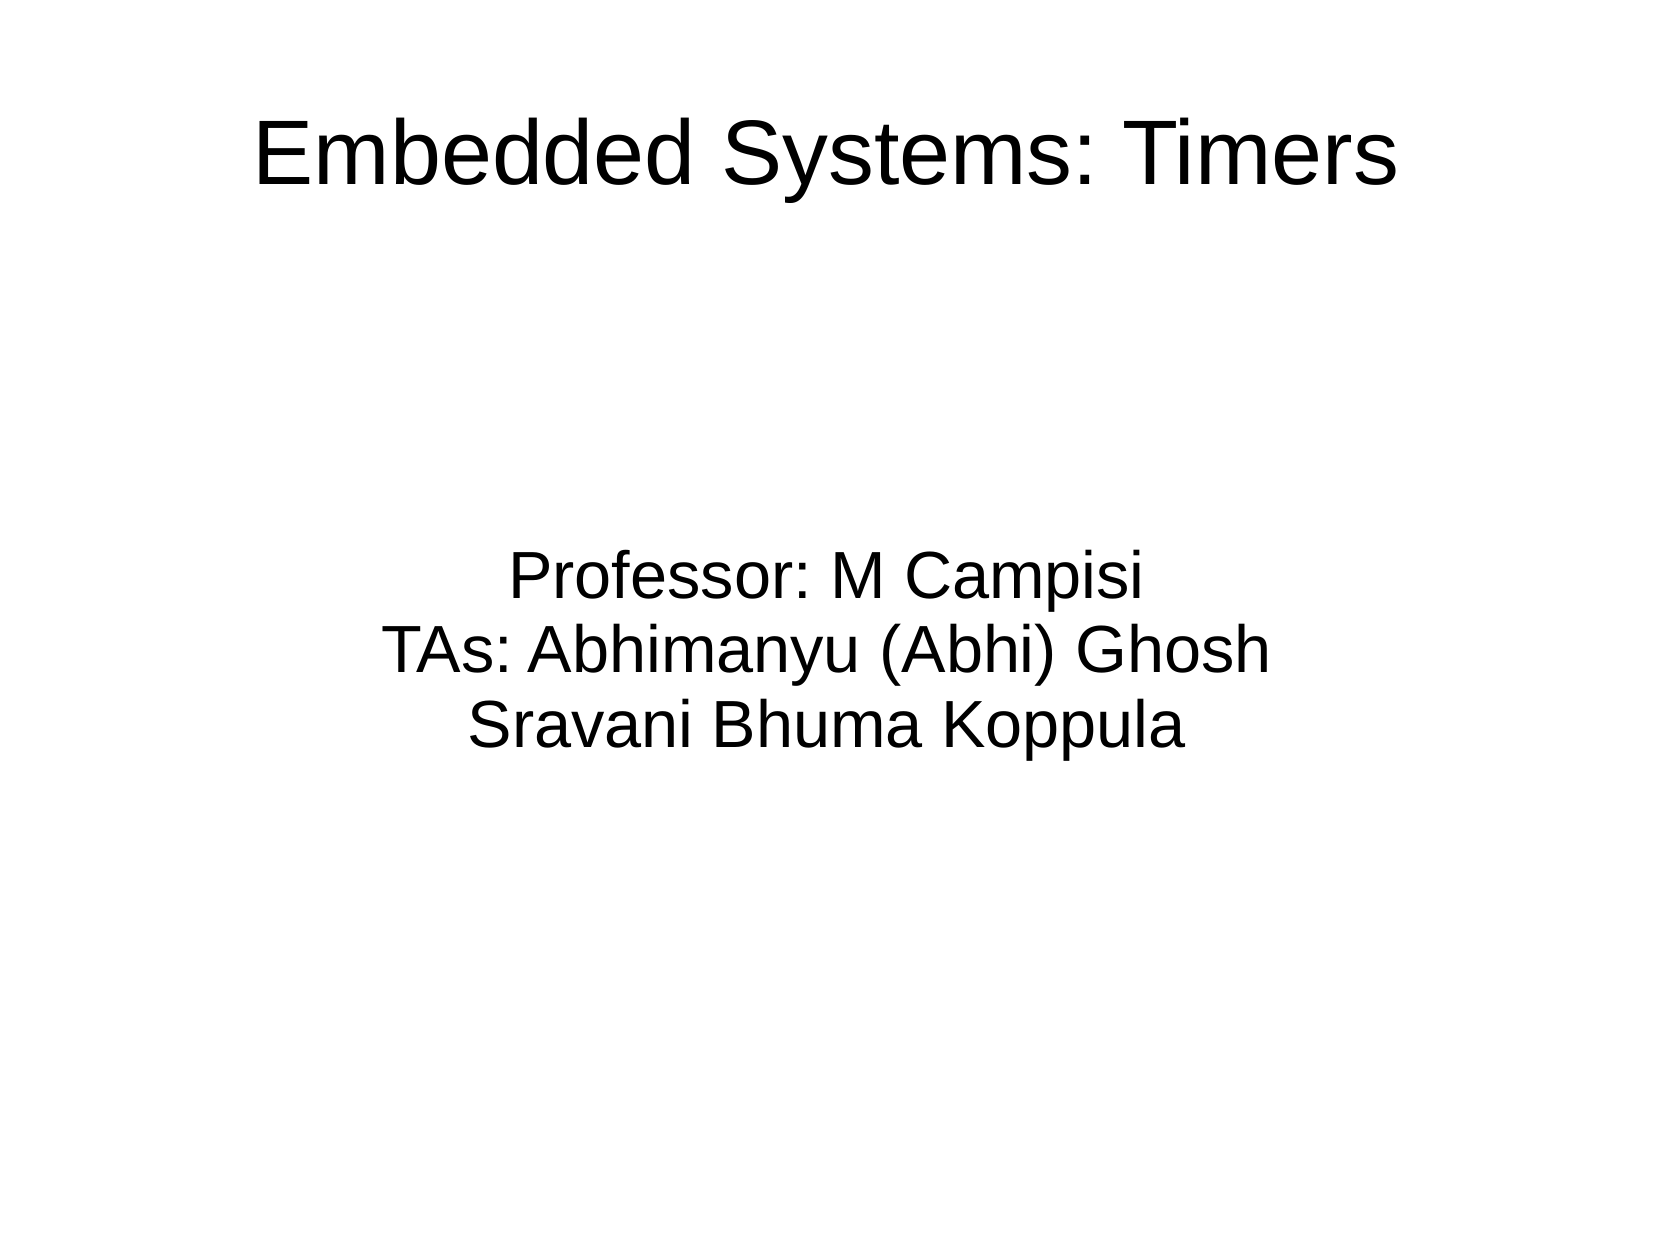

# Embedded Systems: Timers
Professor: M Campisi
TAs: Abhimanyu (Abhi) Ghosh
Sravani Bhuma Koppula